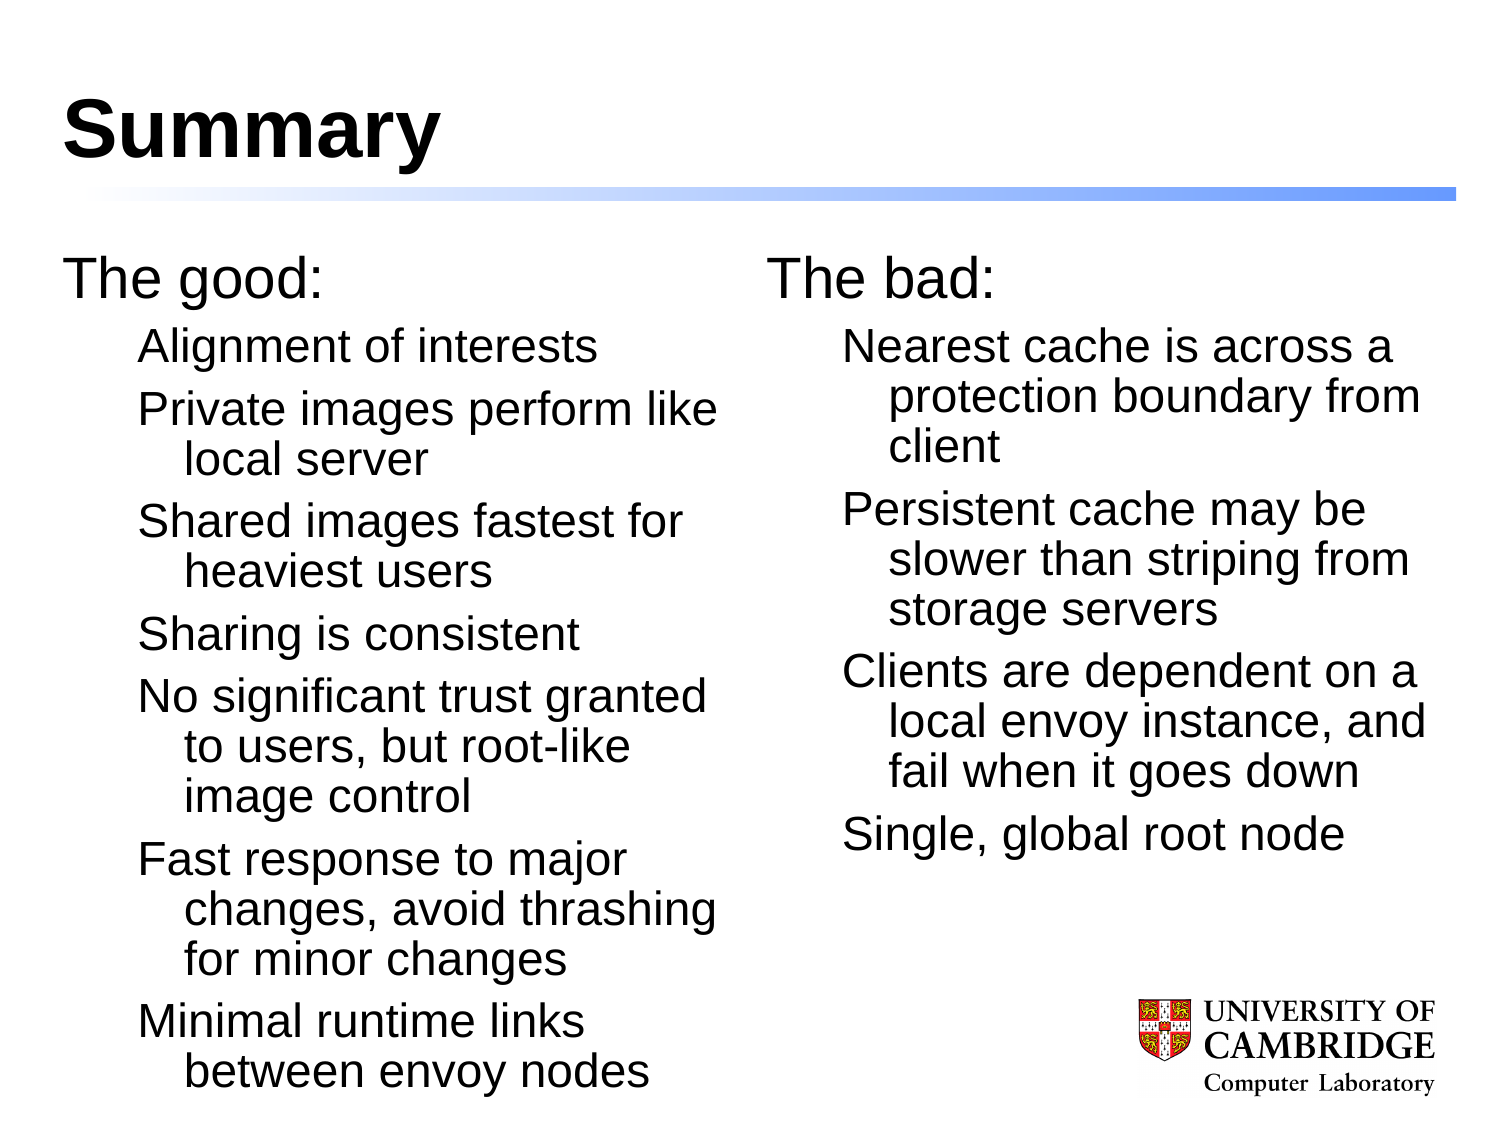

# Summary
The good:
Alignment of interests
Private images perform like local server
Shared images fastest for heaviest users
Sharing is consistent
No significant trust granted to users, but root-like image control
Fast response to major changes, avoid thrashing for minor changes
Minimal runtime links between envoy nodes
The bad:
Nearest cache is across a protection boundary from client
Persistent cache may be slower than striping from storage servers
Clients are dependent on a local envoy instance, and fail when it goes down
Single, global root node